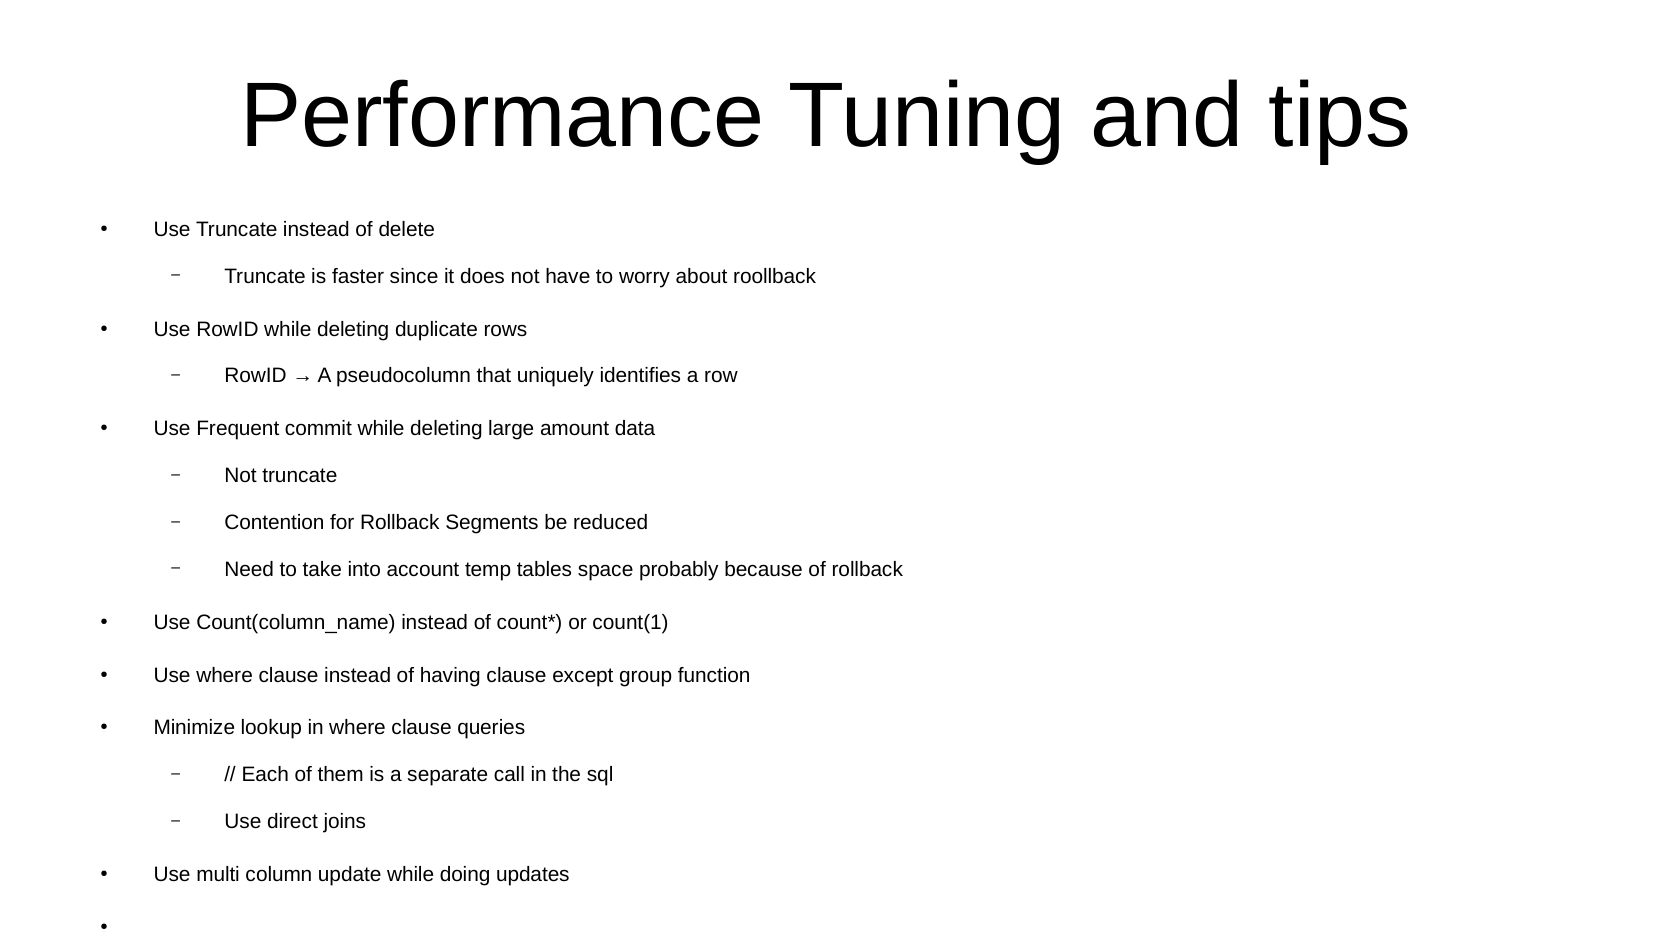

# Performance Tuning and tips
Use Truncate instead of delete
Truncate is faster since it does not have to worry about roollback
Use RowID while deleting duplicate rows
RowID → A pseudocolumn that uniquely identifies a row
Use Frequent commit while deleting large amount data
Not truncate
Contention for Rollback Segments be reduced
Need to take into account temp tables space probably because of rollback
Use Count(column_name) instead of count*) or count(1)
Use where clause instead of having clause except group function
Minimize lookup in where clause queries
// Each of them is a separate call in the sql
Use direct joins
Use multi column update while doing updates